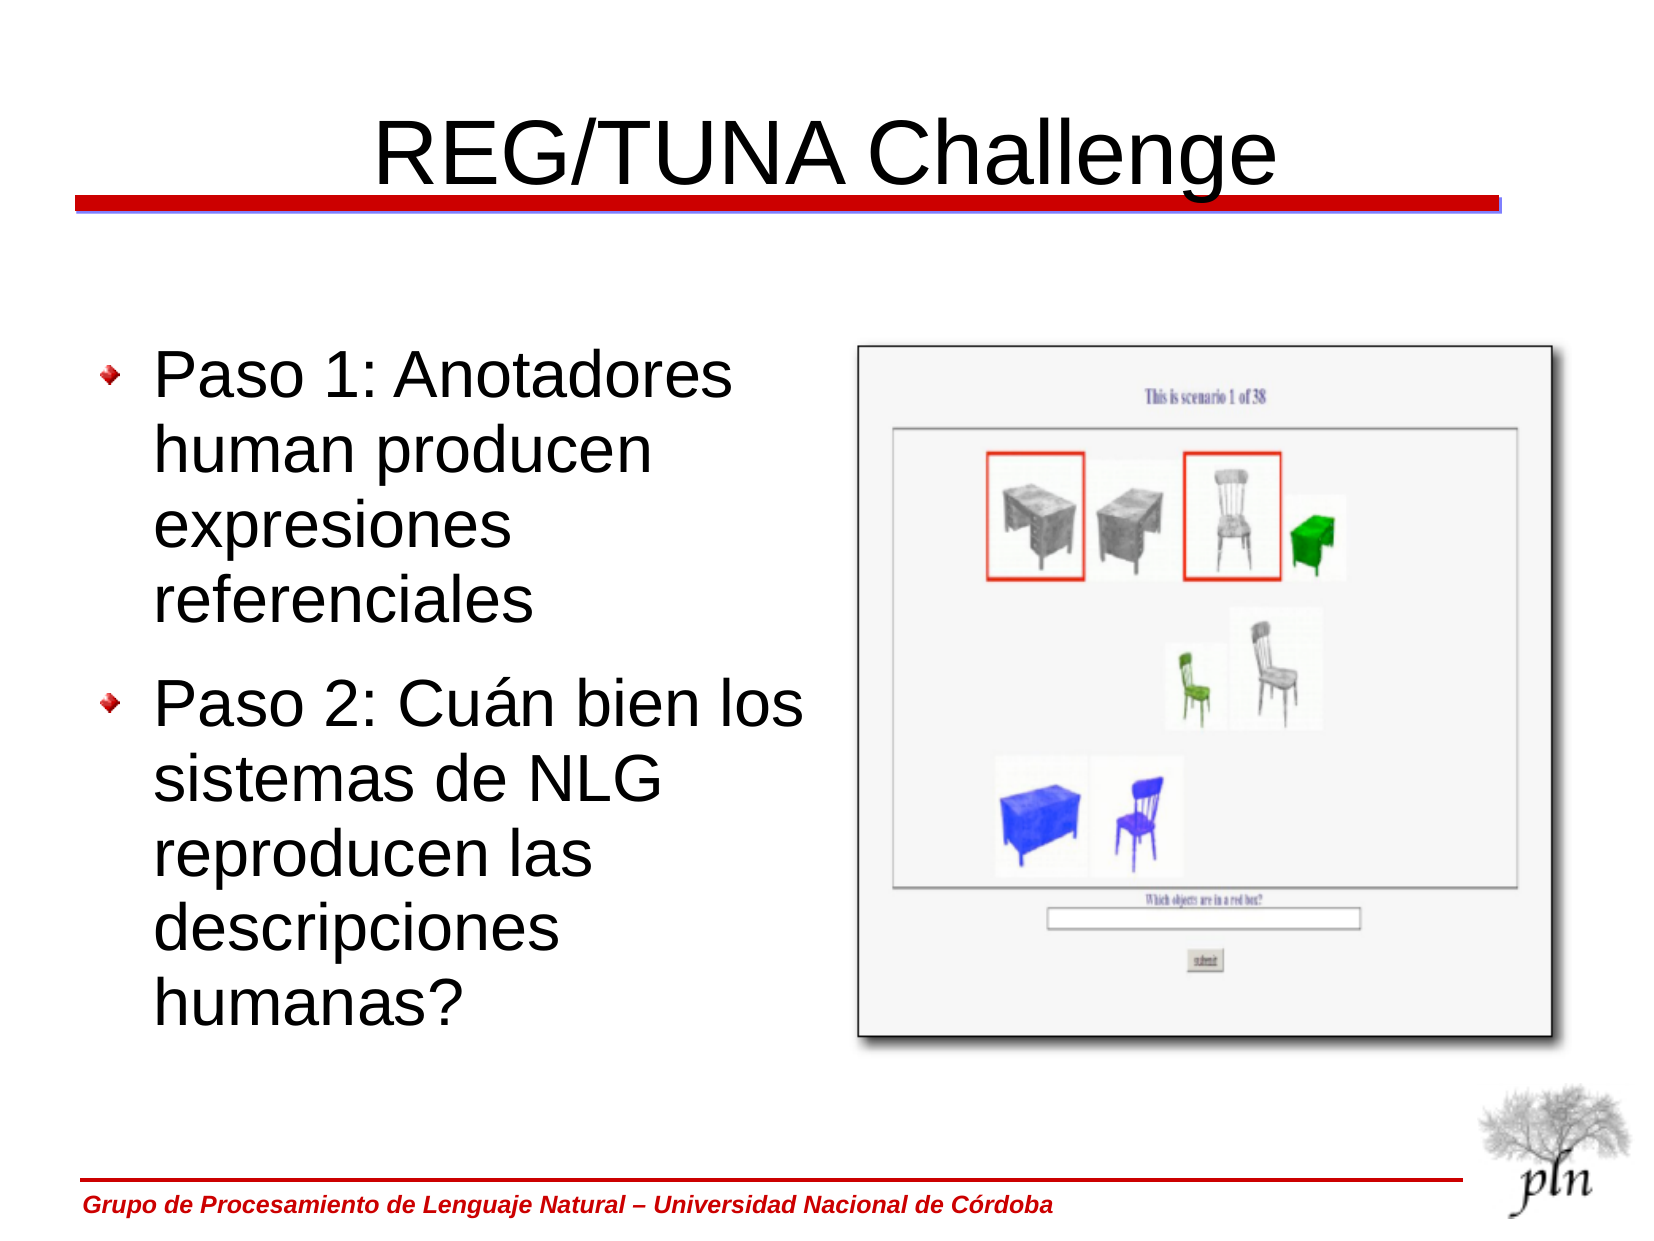

# REG/TUNA Challenge
Paso 1: Anotadores human producen expresiones referenciales
Paso 2: Cuán bien los sistemas de NLG reproducen las descripciones humanas?